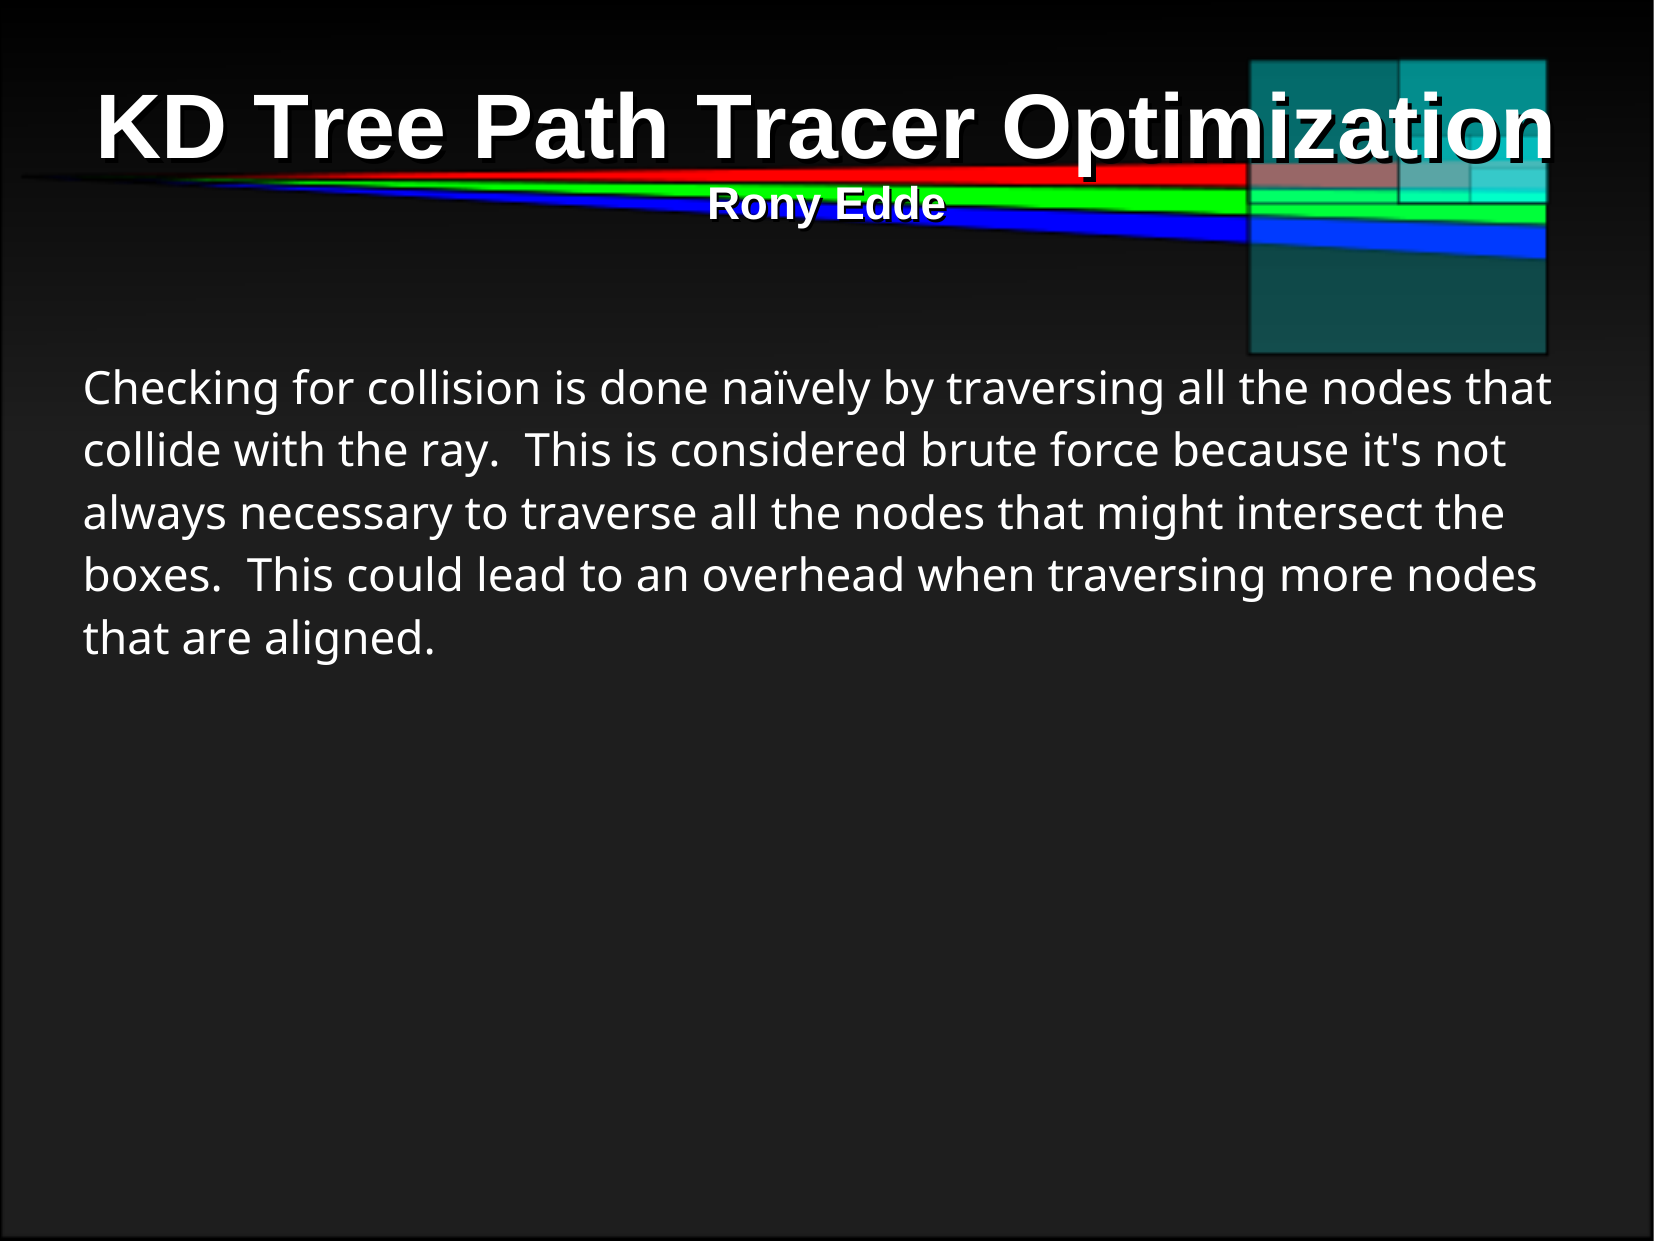

KD Tree Path Tracer Optimization
Rony Edde
# Checking for collision is done naïvely by traversing all the nodes that collide with the ray. This is considered brute force because it's not always necessary to traverse all the nodes that might intersect the boxes. This could lead to an overhead when traversing more nodes that are aligned.